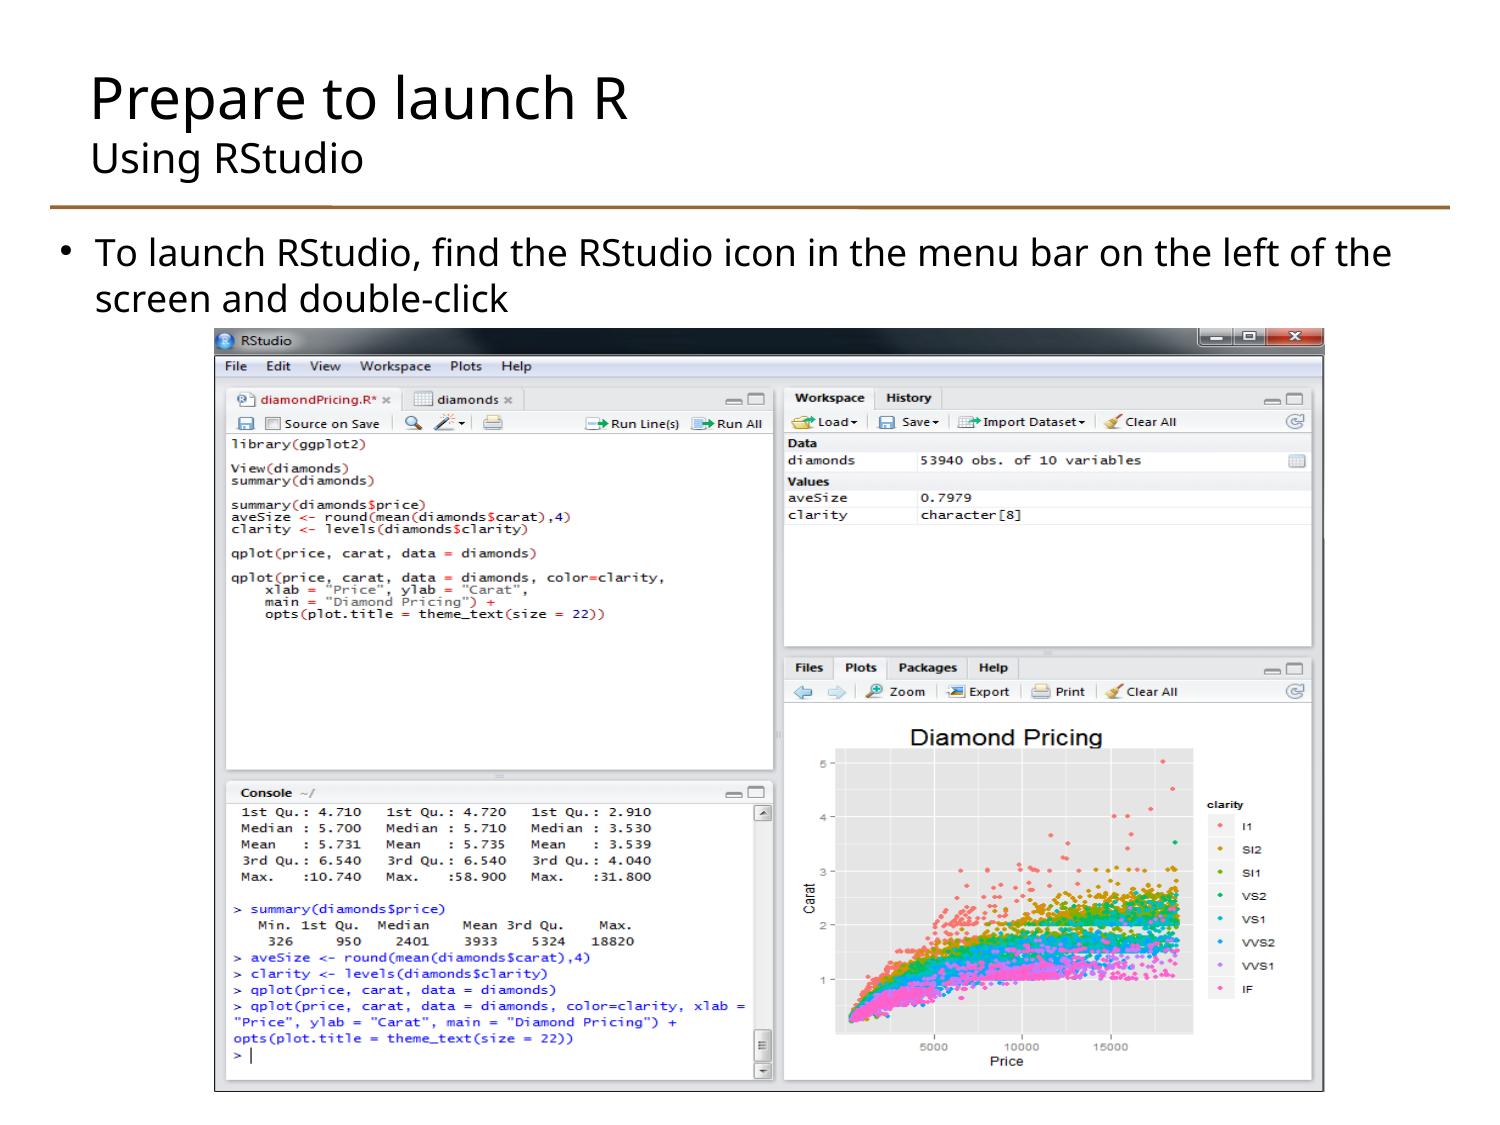

Prepare to launch R
Using RStudio
# To launch RStudio, find the RStudio icon in the menu bar on the left of the screen and double-click